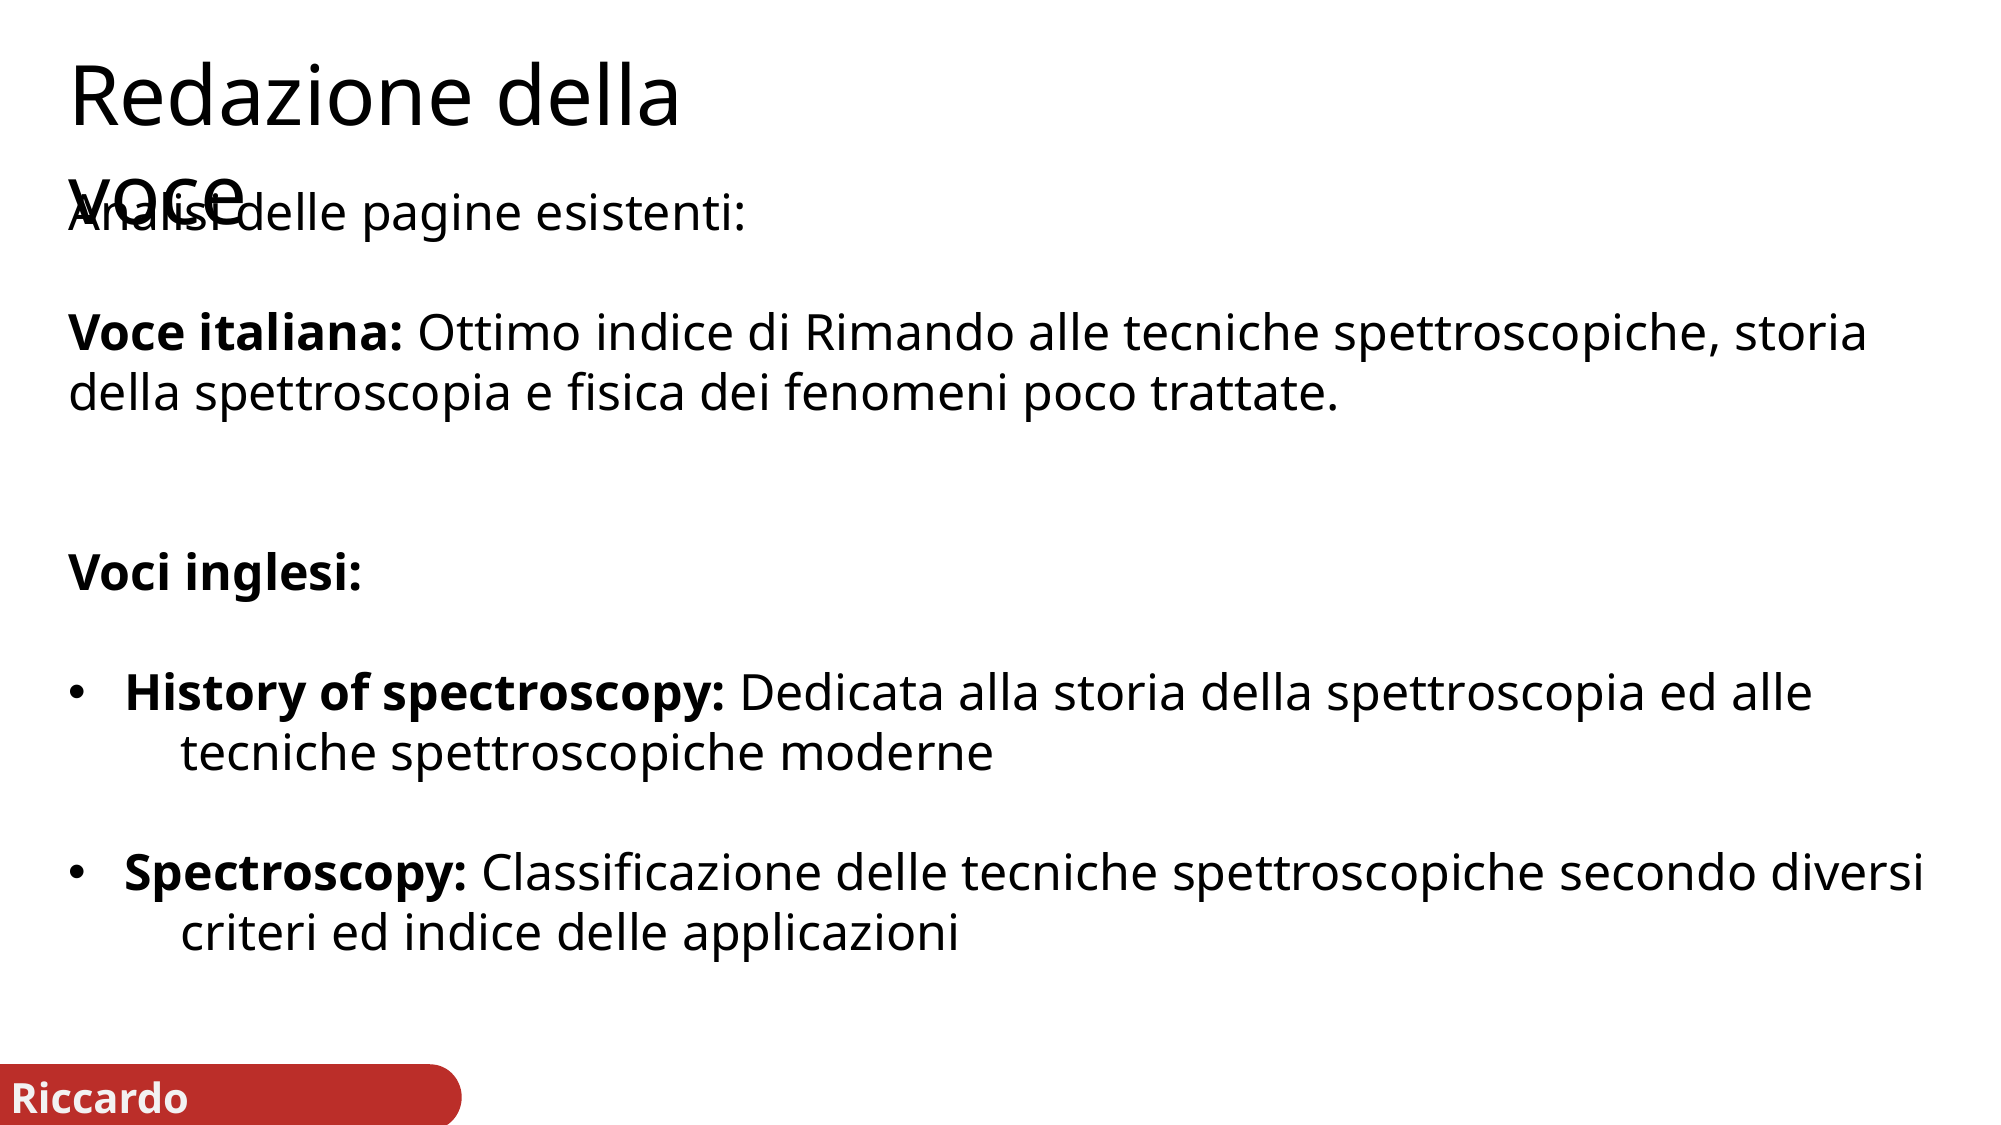

Redazione della voce
Analisi delle pagine esistenti:
Voce italiana: Ottimo indice di Rimando alle tecniche spettroscopiche, storia della spettroscopia e fisica dei fenomeni poco trattate.
Voci inglesi:
History of spectroscopy: Dedicata alla storia della spettroscopia ed alle tecniche spettroscopiche moderne
Spectroscopy: Classificazione delle tecniche spettroscopiche secondo diversi criteri ed indice delle applicazioni
Riccardo Peltretti